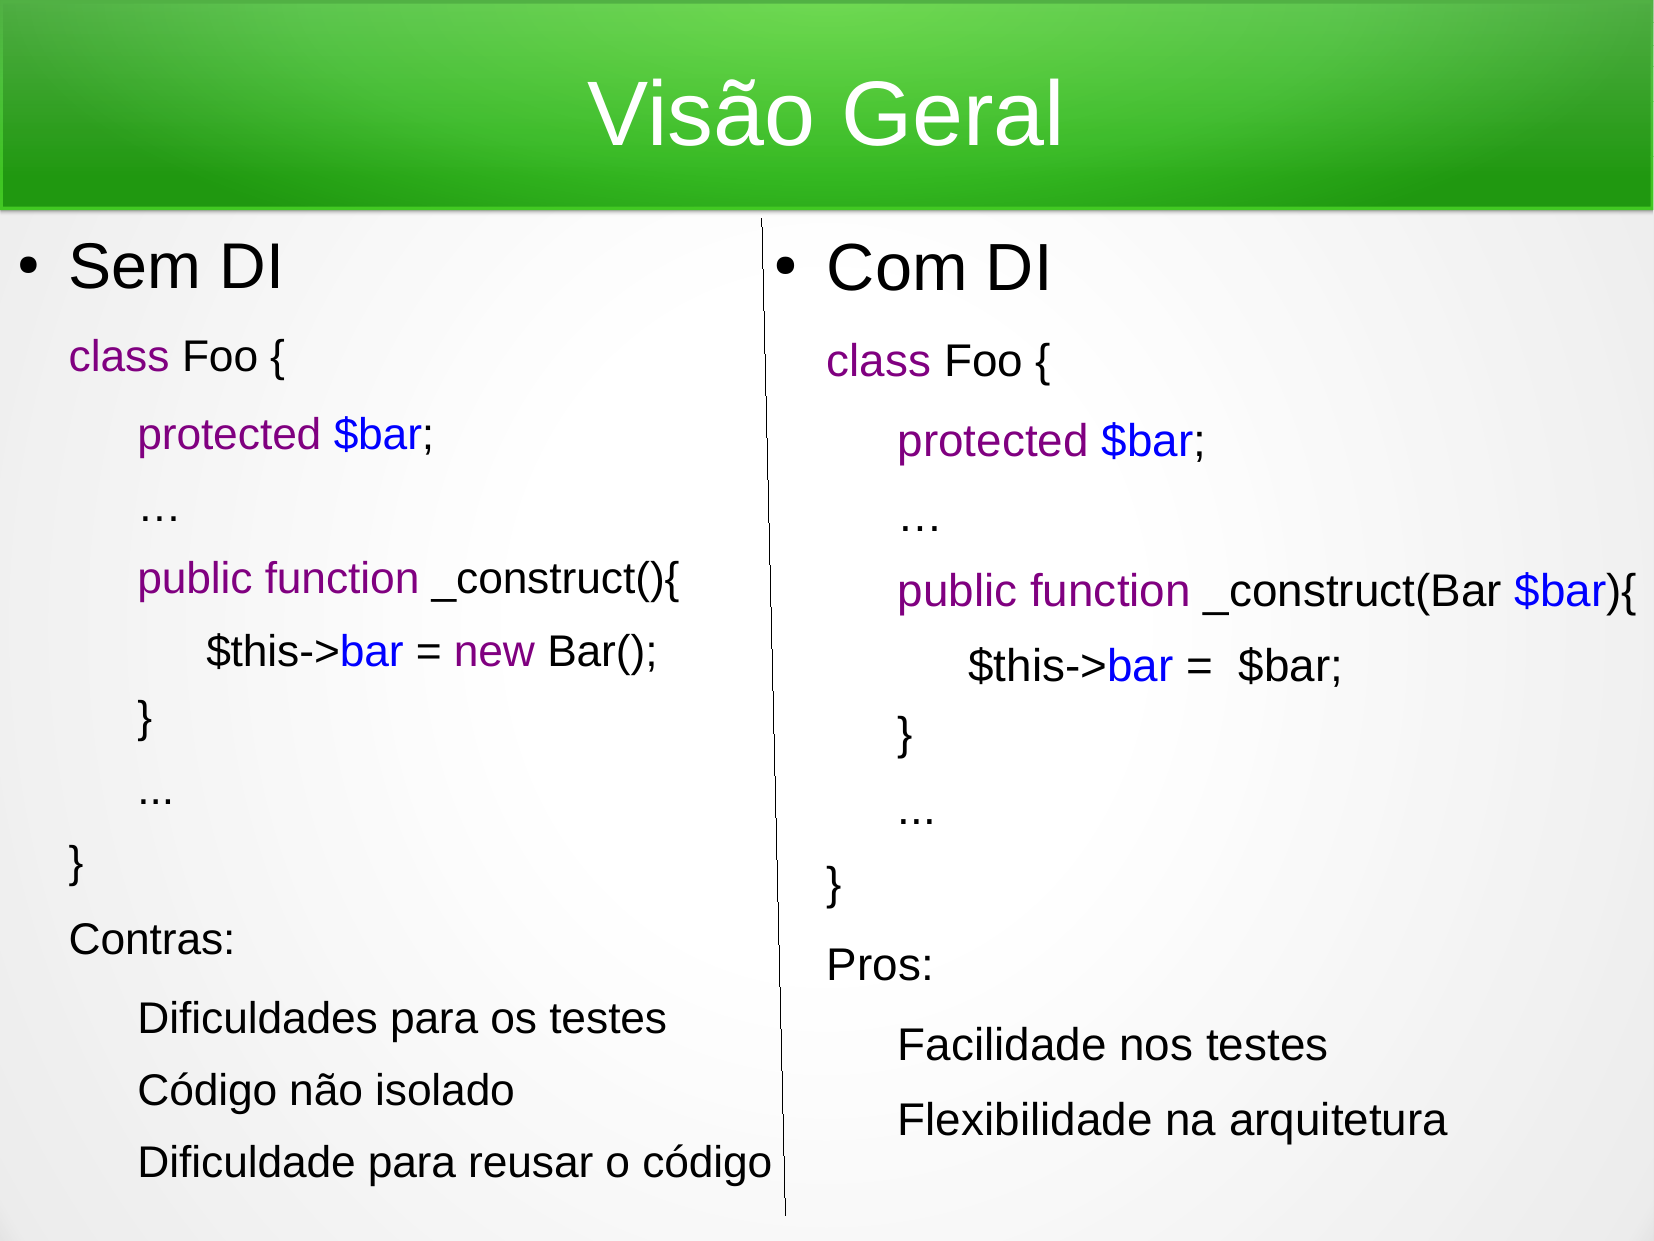

# Visão Geral
Sem DI
class Foo {
protected $bar;
…
public function _construct(){
$this->bar = new Bar();
}
...
}
Contras:
Dificuldades para os testes
Código não isolado
Dificuldade para reusar o código
Com DI
class Foo {
protected $bar;
…
public function _construct(Bar $bar){
$this->bar = $bar;
}
...
}
Pros:
Facilidade nos testes
Flexibilidade na arquitetura